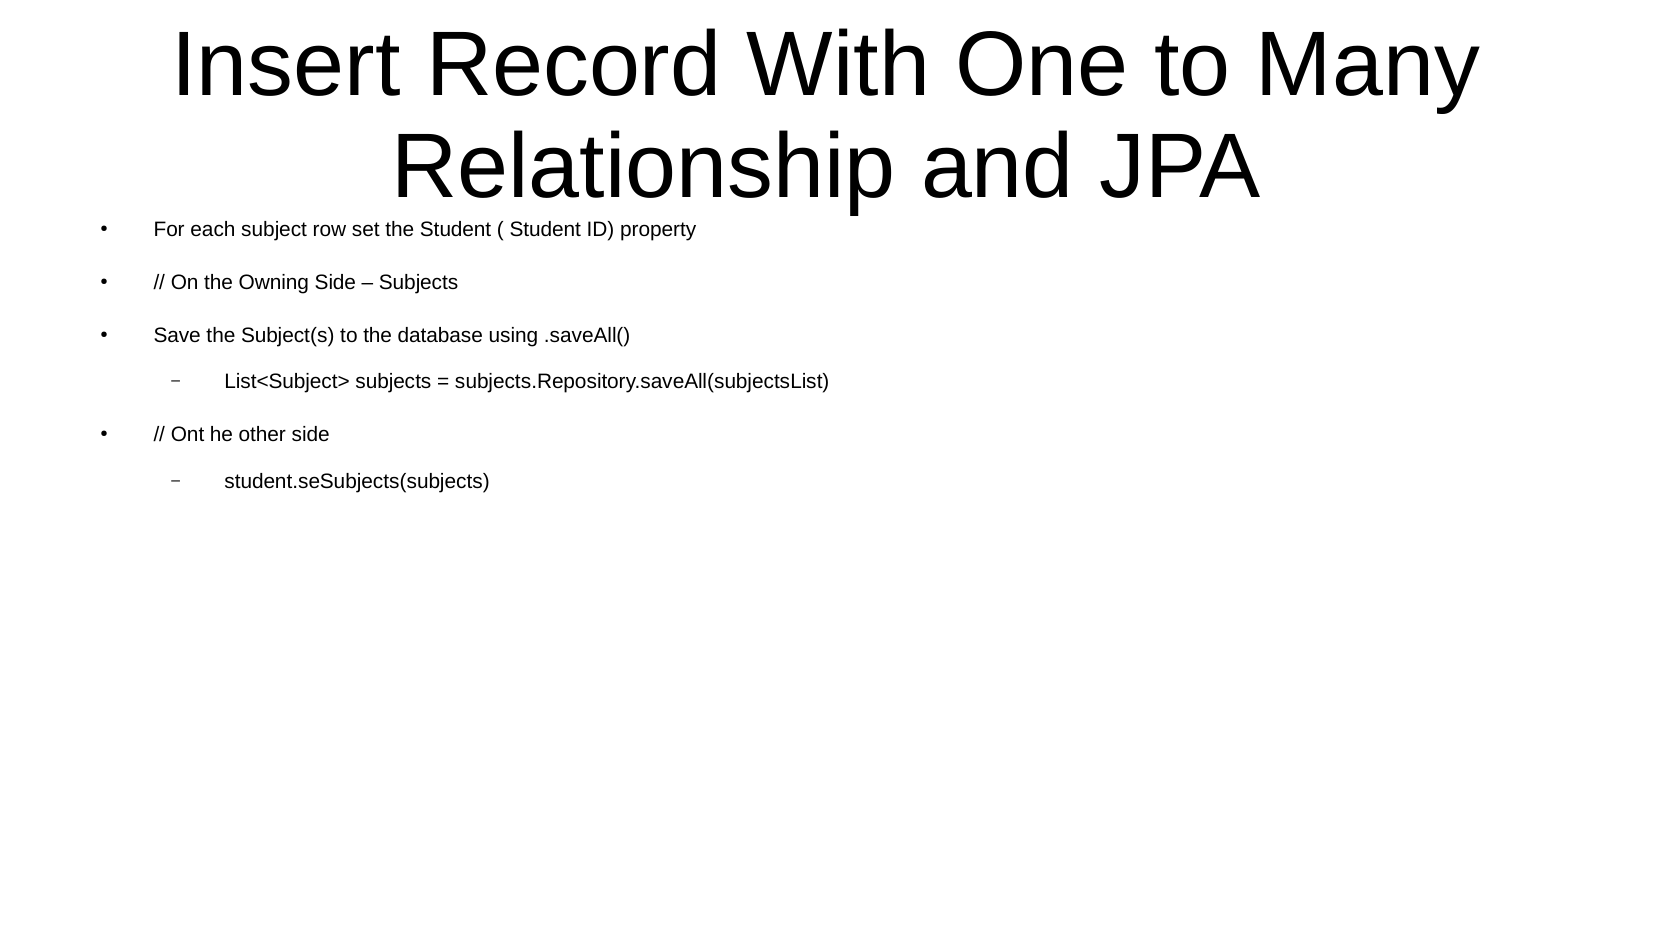

# Insert Record With One to Many Relationship and JPA
For each subject row set the Student ( Student ID) property
// On the Owning Side – Subjects
Save the Subject(s) to the database using .saveAll()
List<Subject> subjects = subjects.Repository.saveAll(subjectsList)
// Ont he other side
student.seSubjects(subjects)